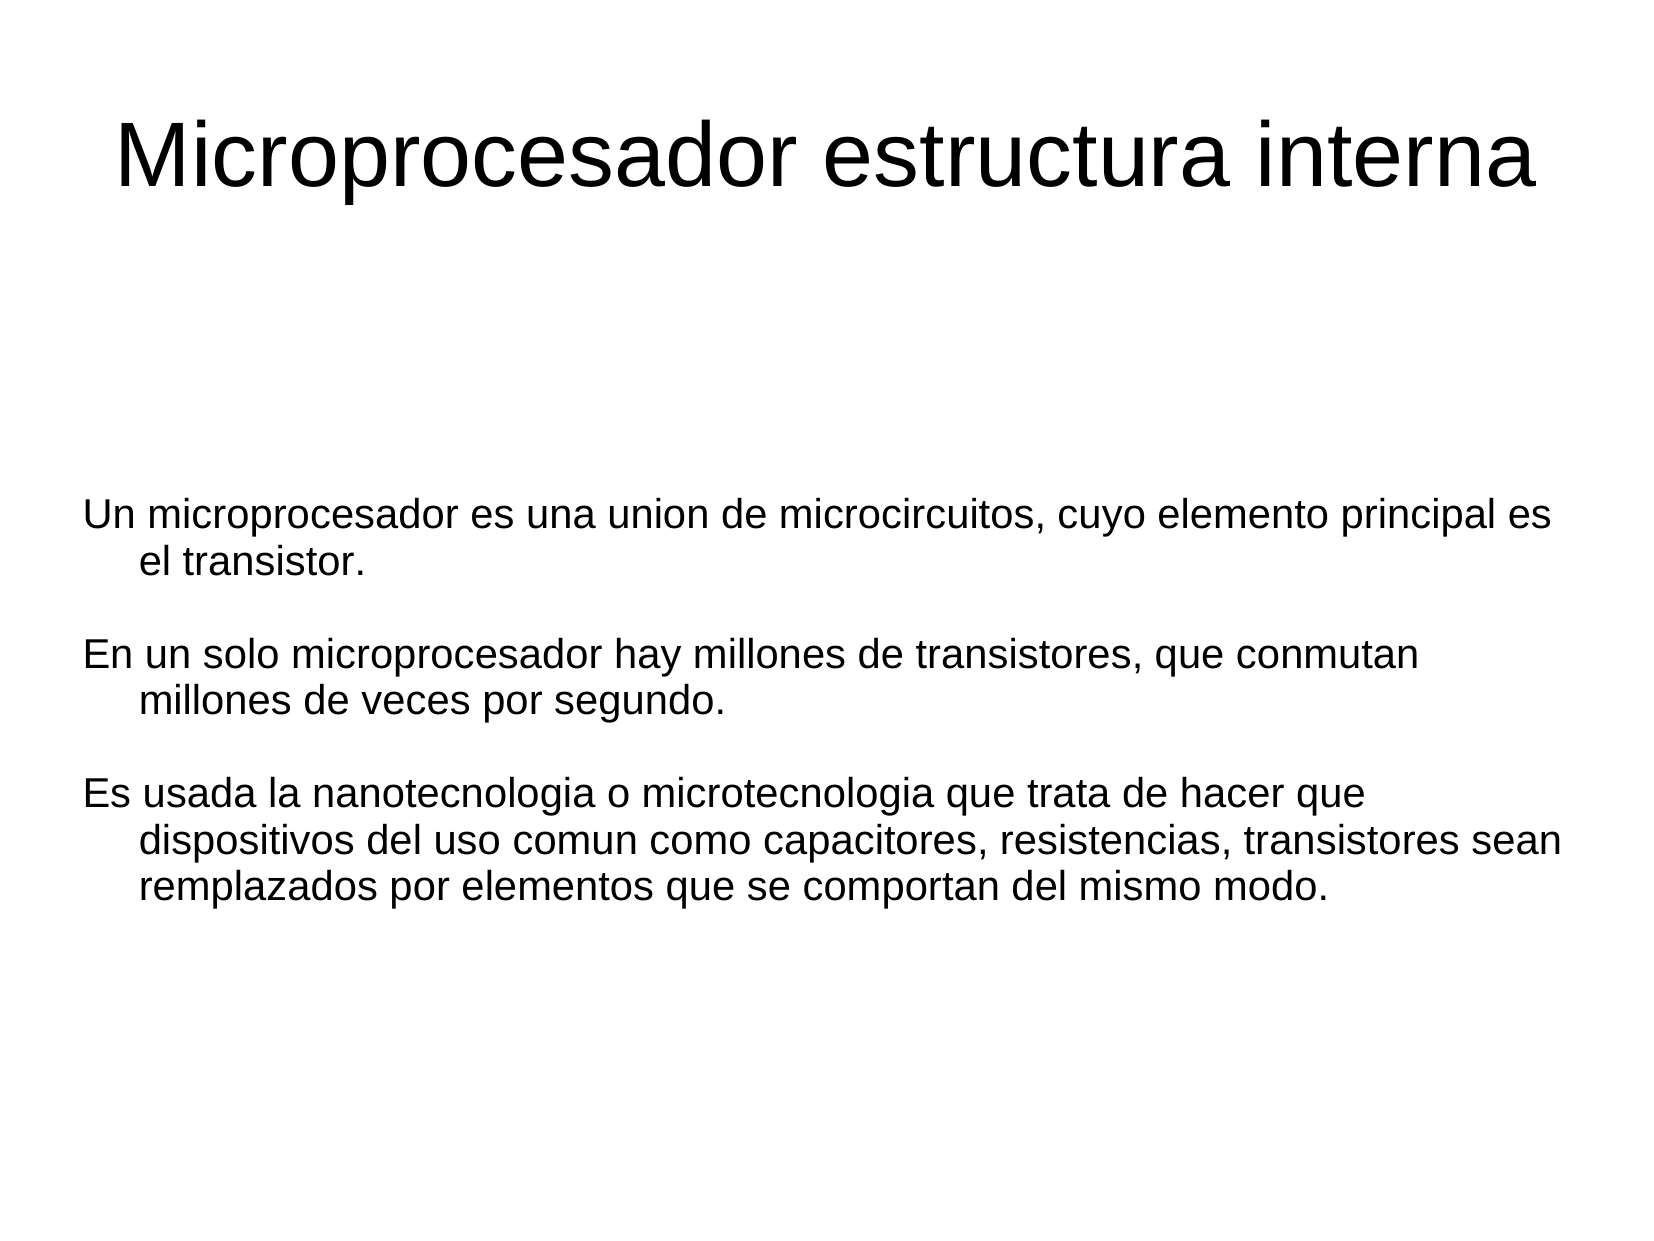

# Microprocesador estructura interna
Un microprocesador es una union de microcircuitos, cuyo elemento principal es el transistor.
En un solo microprocesador hay millones de transistores, que conmutan millones de veces por segundo.
Es usada la nanotecnologia o microtecnologia que trata de hacer que dispositivos del uso comun como capacitores, resistencias, transistores sean remplazados por elementos que se comportan del mismo modo.